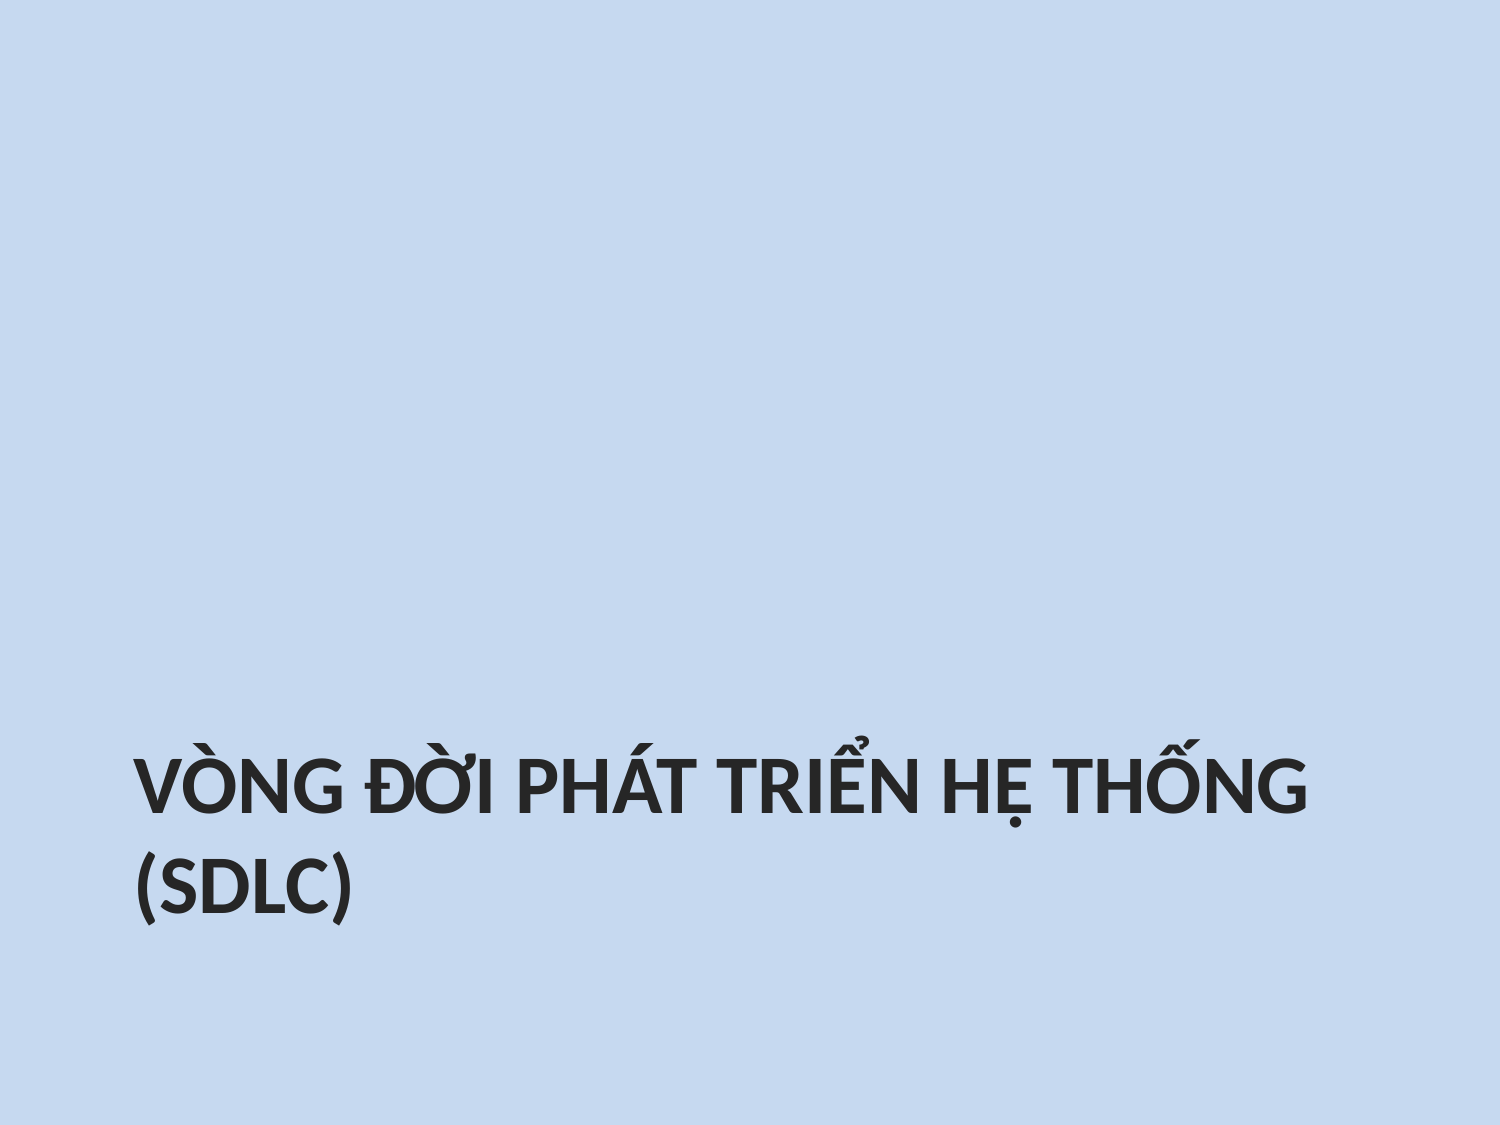

# VÒNG ĐỜI PHÁT TRIỂN HỆ THỐNG (SDLC)